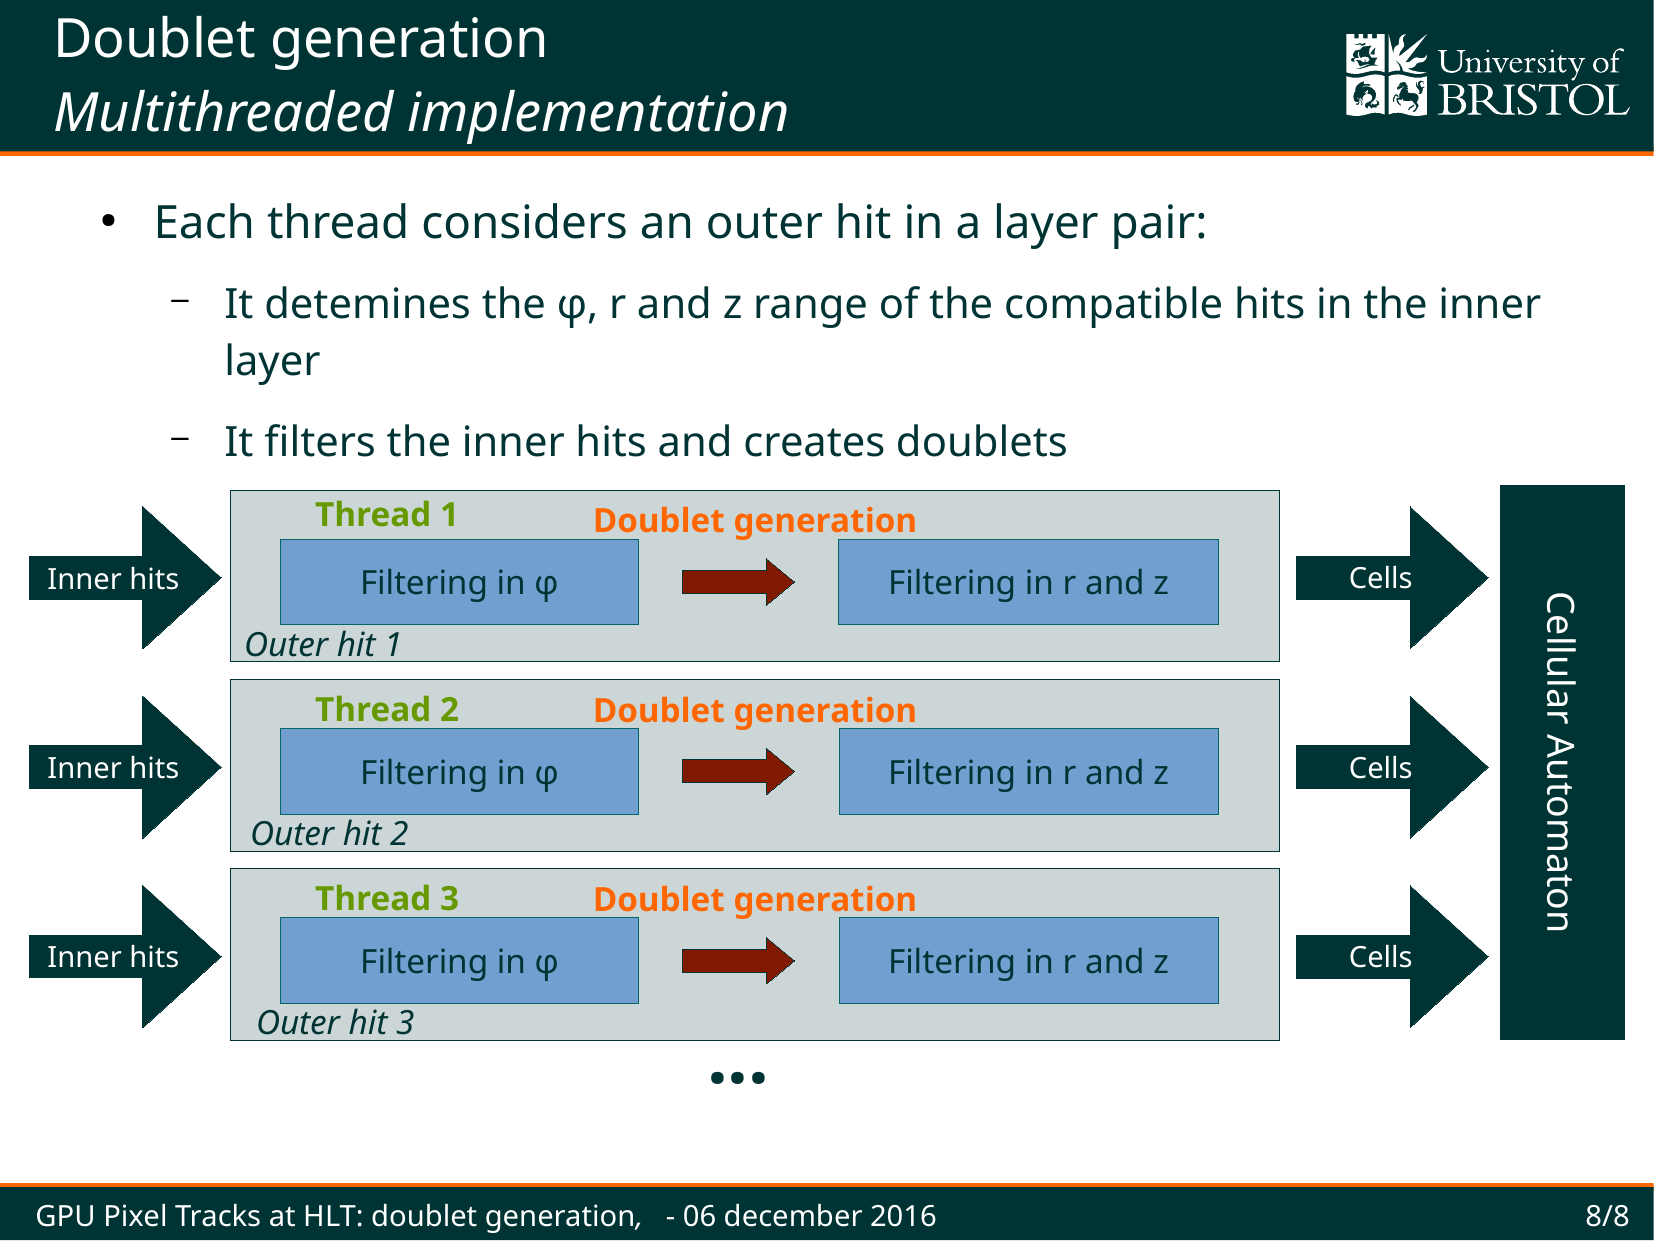

# Doublet generation Multithreaded implementation
Each thread considers an outer hit in a layer pair:
It detemines the φ, r and z range of the compatible hits in the inner layer
It filters the inner hits and creates doublets
Thread 1
Doublet generation
Inner hits
Cells
Filtering in φ
Filtering in r and z
Outer hit 1
Thread 2
Doublet generation
Inner hits
Cells
Cellular Automaton
Filtering in φ
Filtering in r and z
Outer hit 2
Thread 3
Doublet generation
Inner hits
Cells
Filtering in φ
Filtering in r and z
...
Outer hit 3
06 december 2016
8